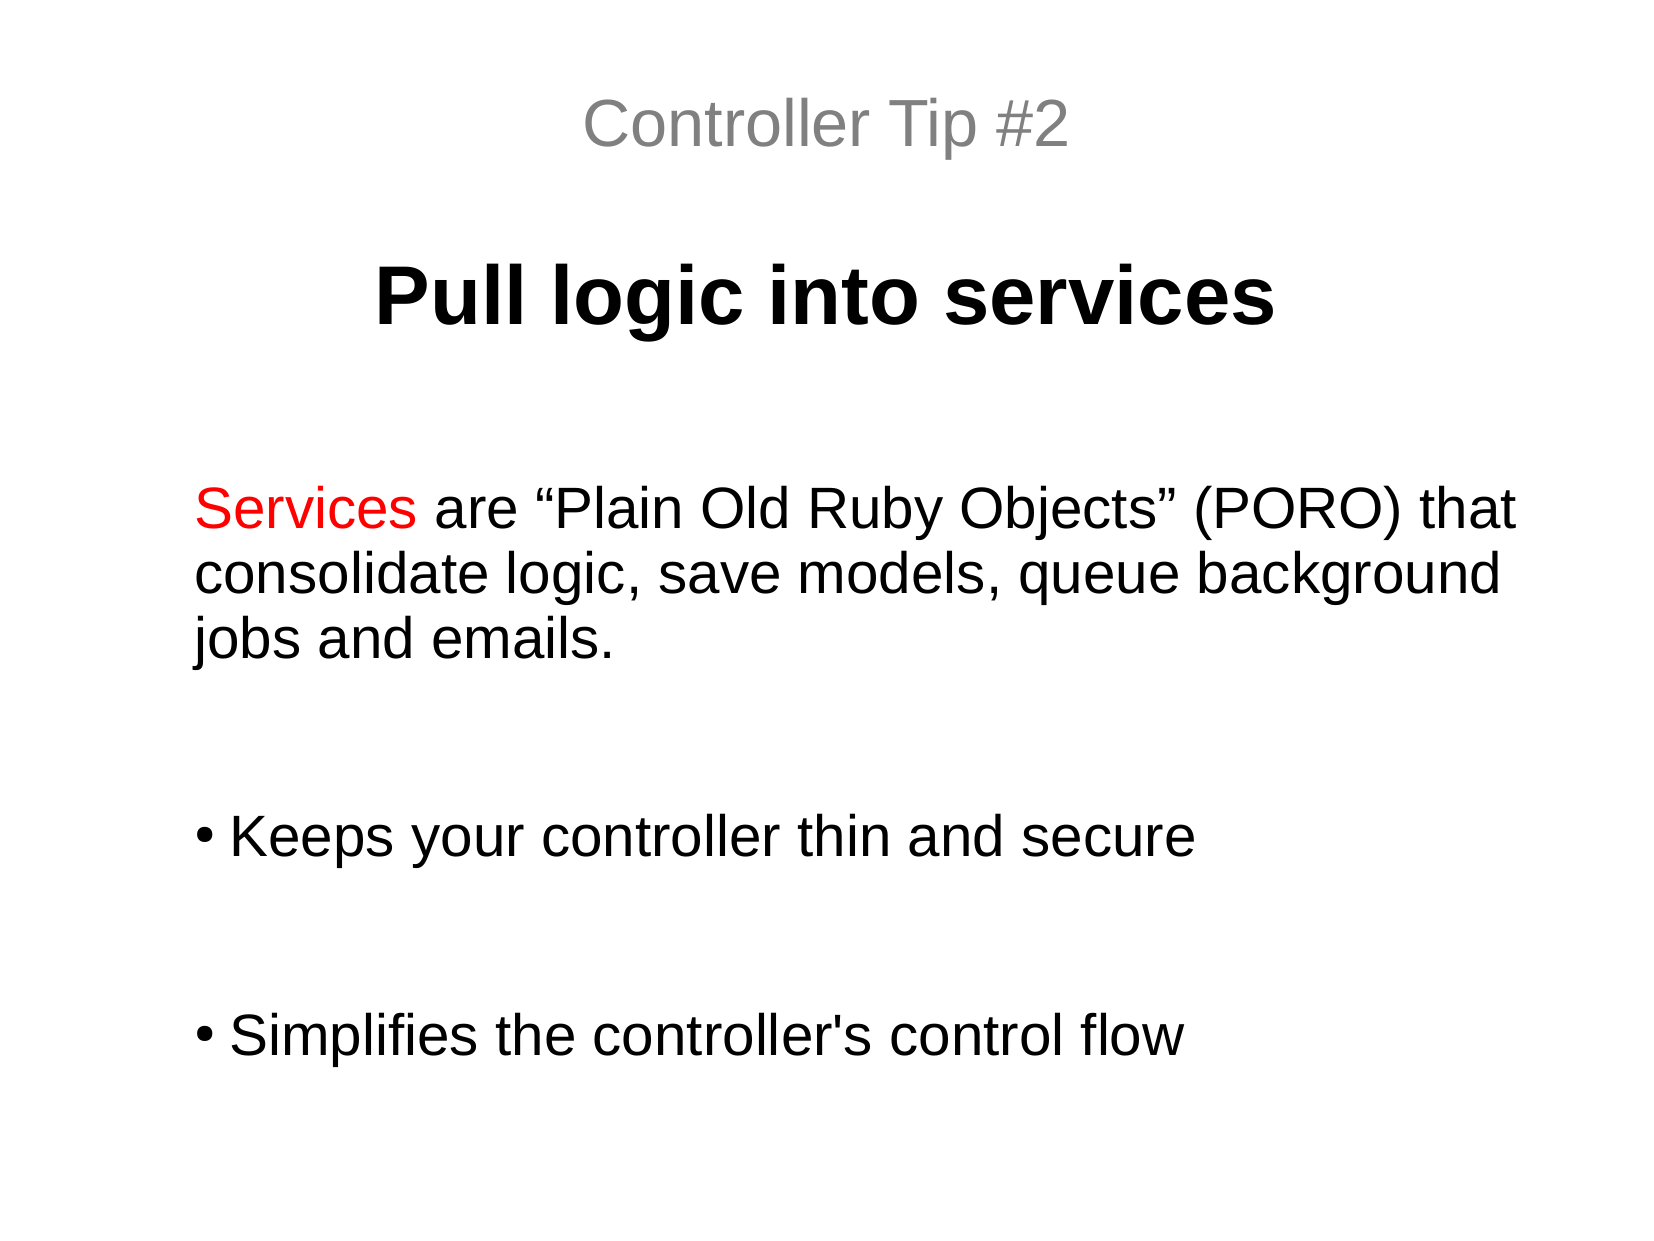

# Controller Tip #2
Pull logic into services
Services are “Plain Old Ruby Objects” (PORO) that consolidate logic, save models, queue background jobs and emails.
Keeps your controller thin and secure
Simplifies the controller's control flow